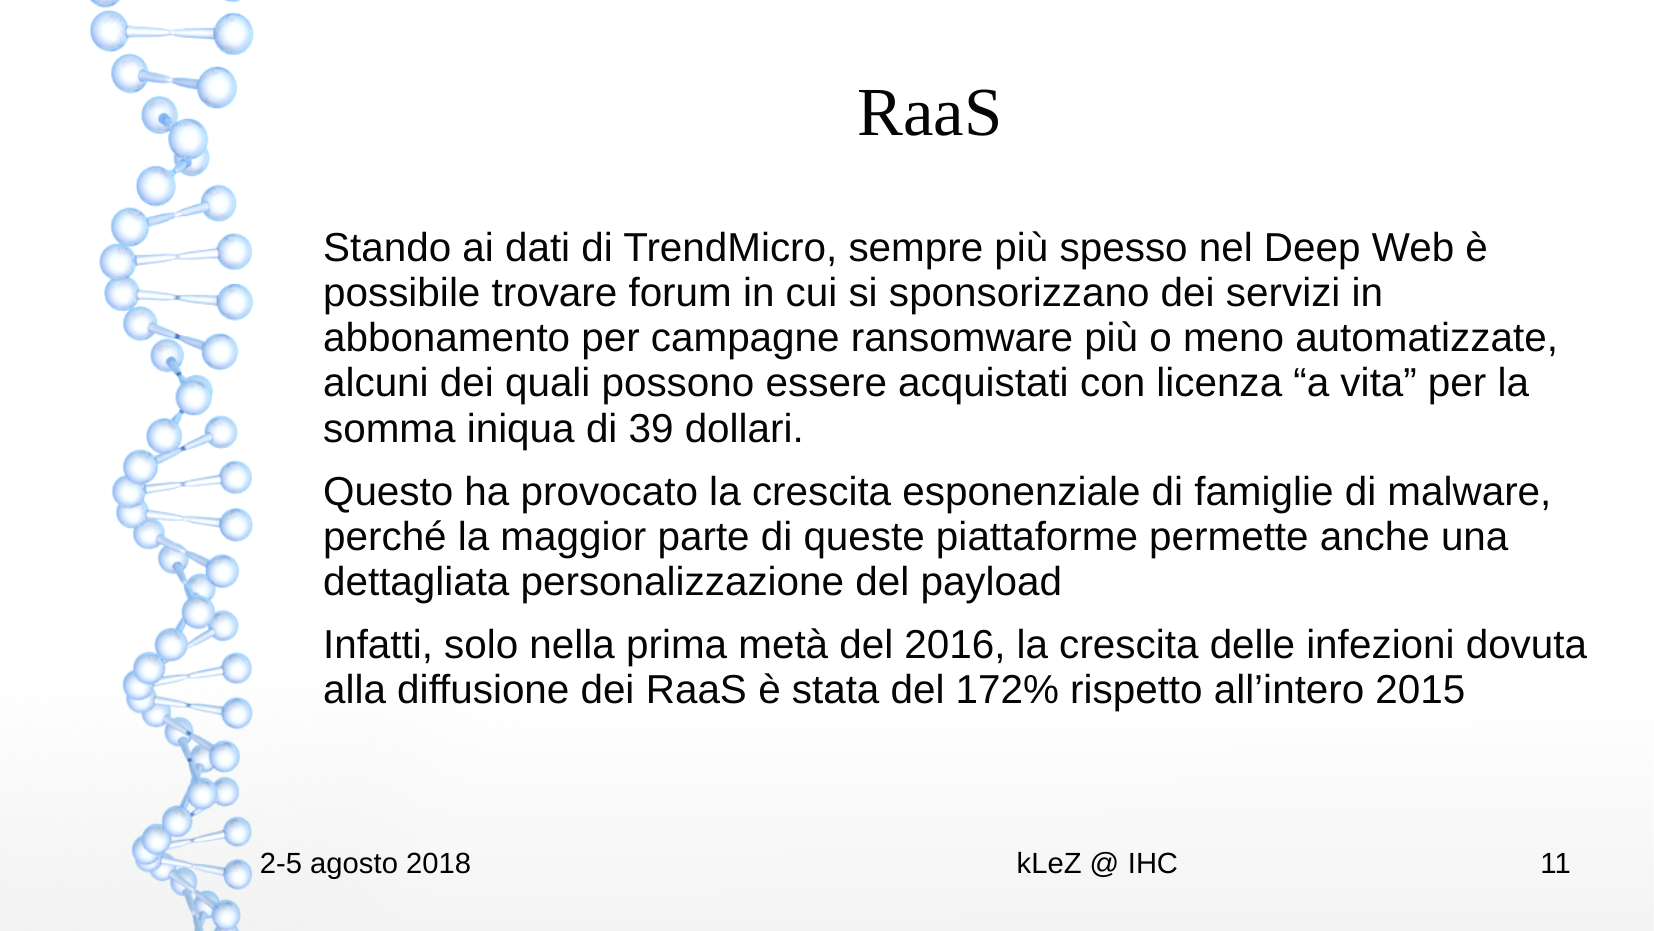

# RaaS
Stando ai dati di TrendMicro, sempre più spesso nel Deep Web è possibile trovare forum in cui si sponsorizzano dei servizi in abbonamento per campagne ransomware più o meno automatizzate, alcuni dei quali possono essere acquistati con licenza “a vita” per la somma iniqua di 39 dollari.
Questo ha provocato la crescita esponenziale di famiglie di malware, perché la maggior parte di queste piattaforme permette anche una dettagliata personalizzazione del payload
Infatti, solo nella prima metà del 2016, la crescita delle infezioni dovuta alla diffusione dei RaaS è stata del 172% rispetto all’intero 2015
2-5 agosto 2018
kLeZ @ IHC
11